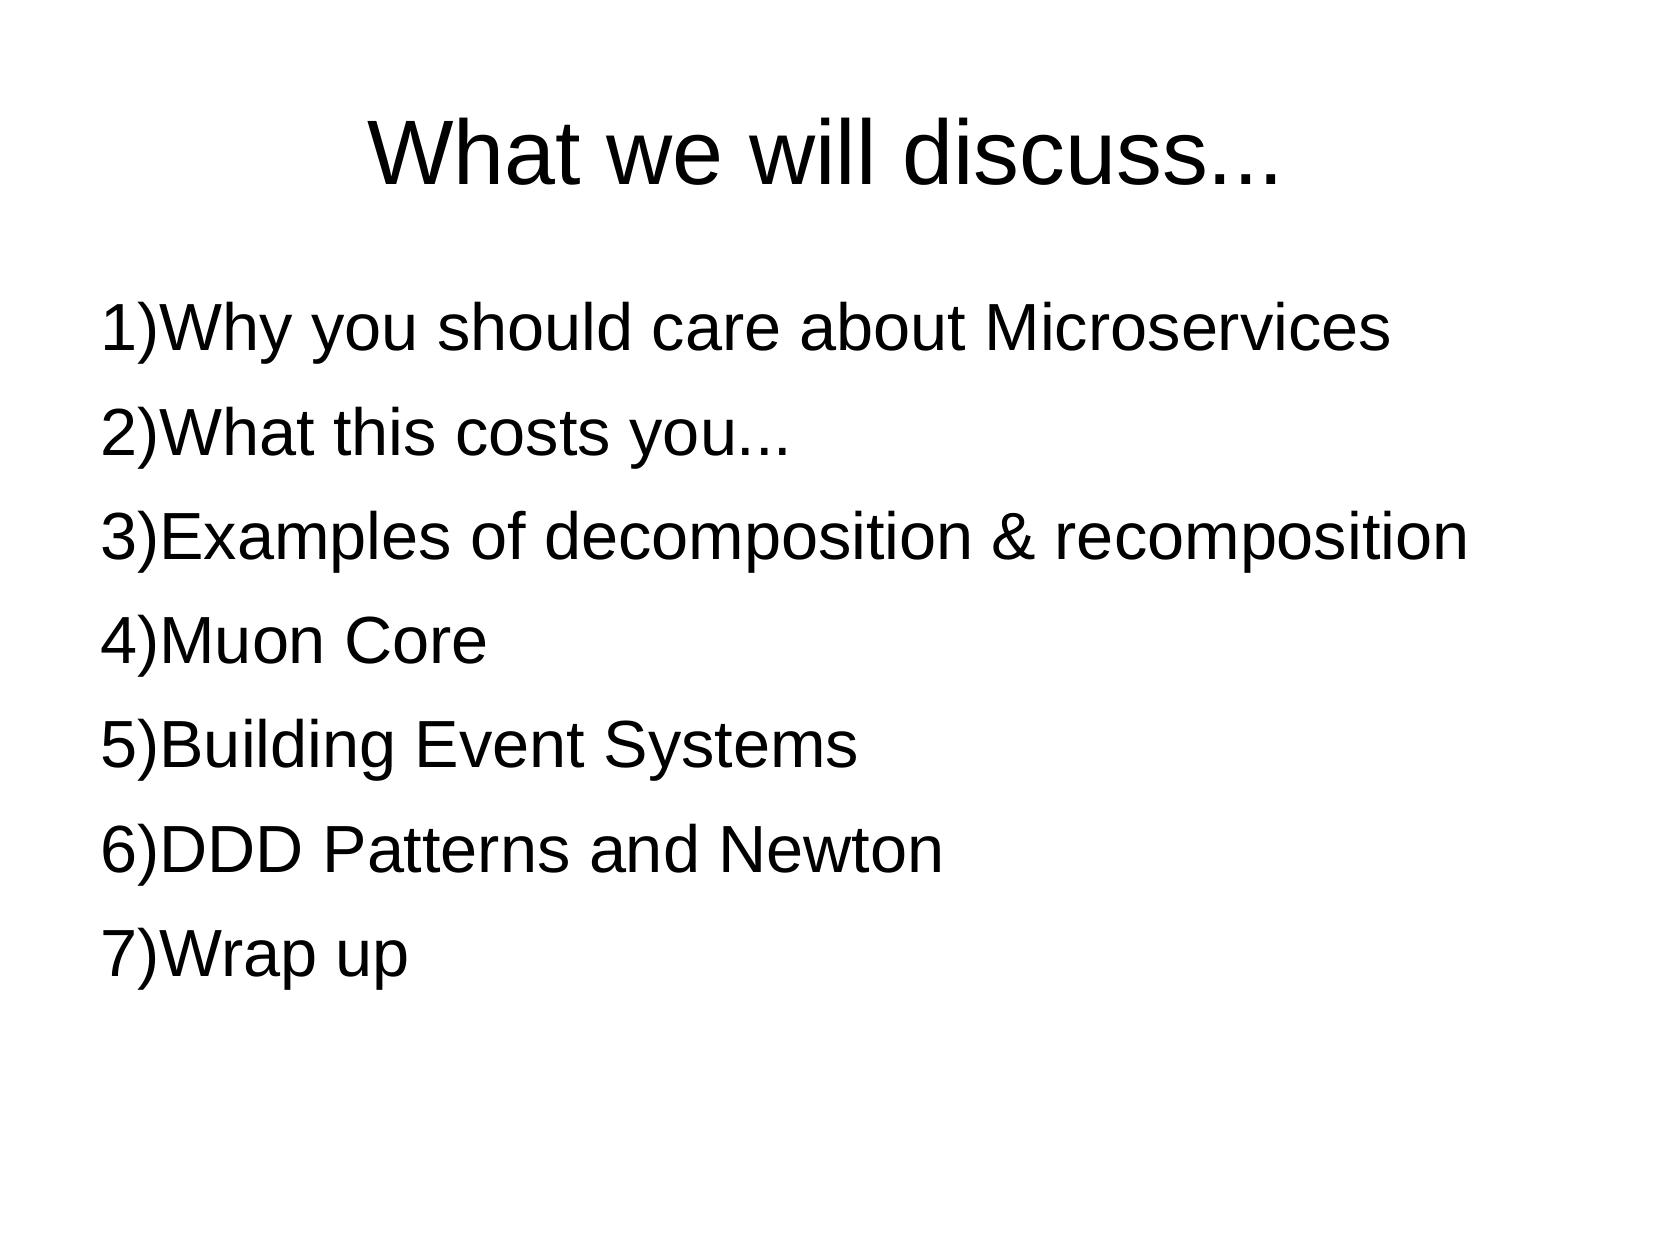

# What we will discuss...
Why you should care about Microservices
What this costs you...
Examples of decomposition & recomposition
Muon Core
Building Event Systems
DDD Patterns and Newton
Wrap up